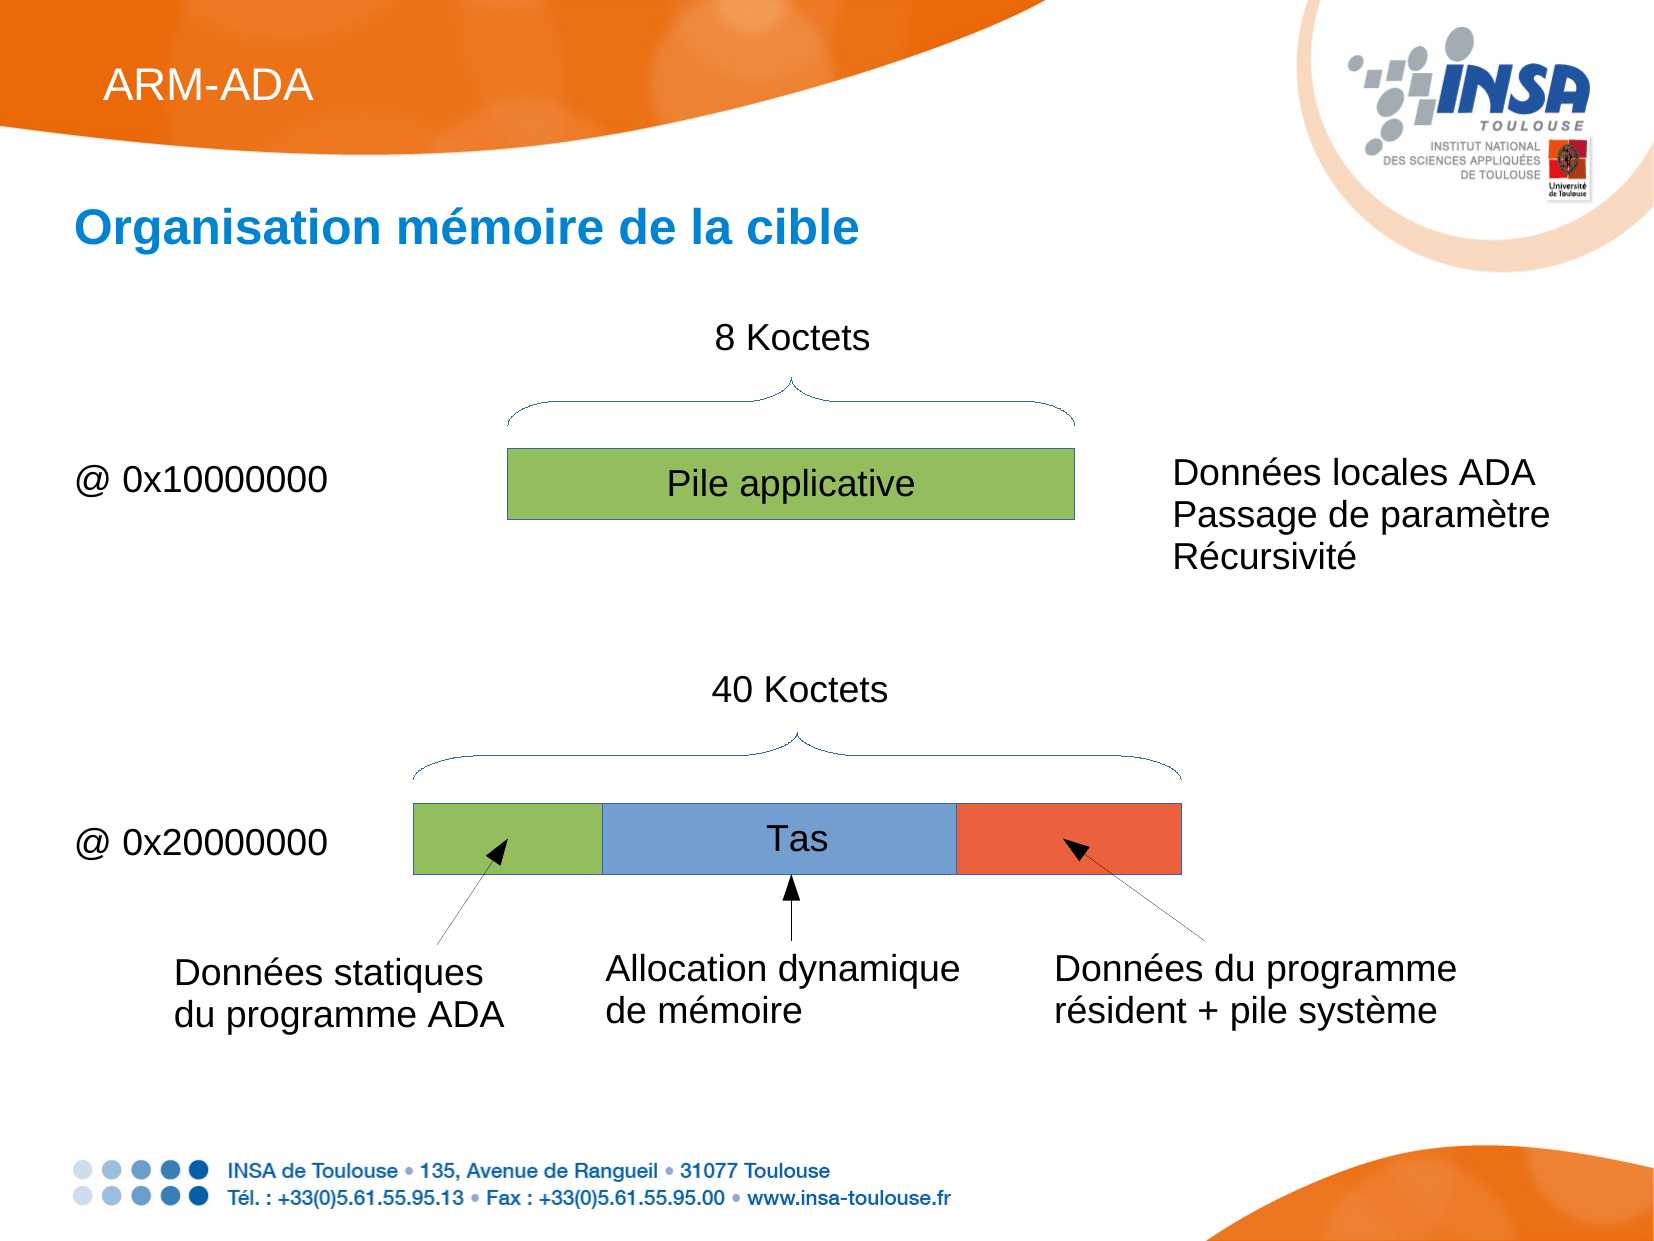

ARM-ADA
Organisation mémoire de la cible
8 Koctets
Données locales ADA
Passage de paramètre
Récursivité
Pile applicative
@ 0x10000000
40 Koctets
Tas
@ 0x20000000
Allocation dynamique
de mémoire
Données du programme
résident + pile système
Données statiques
du programme ADA